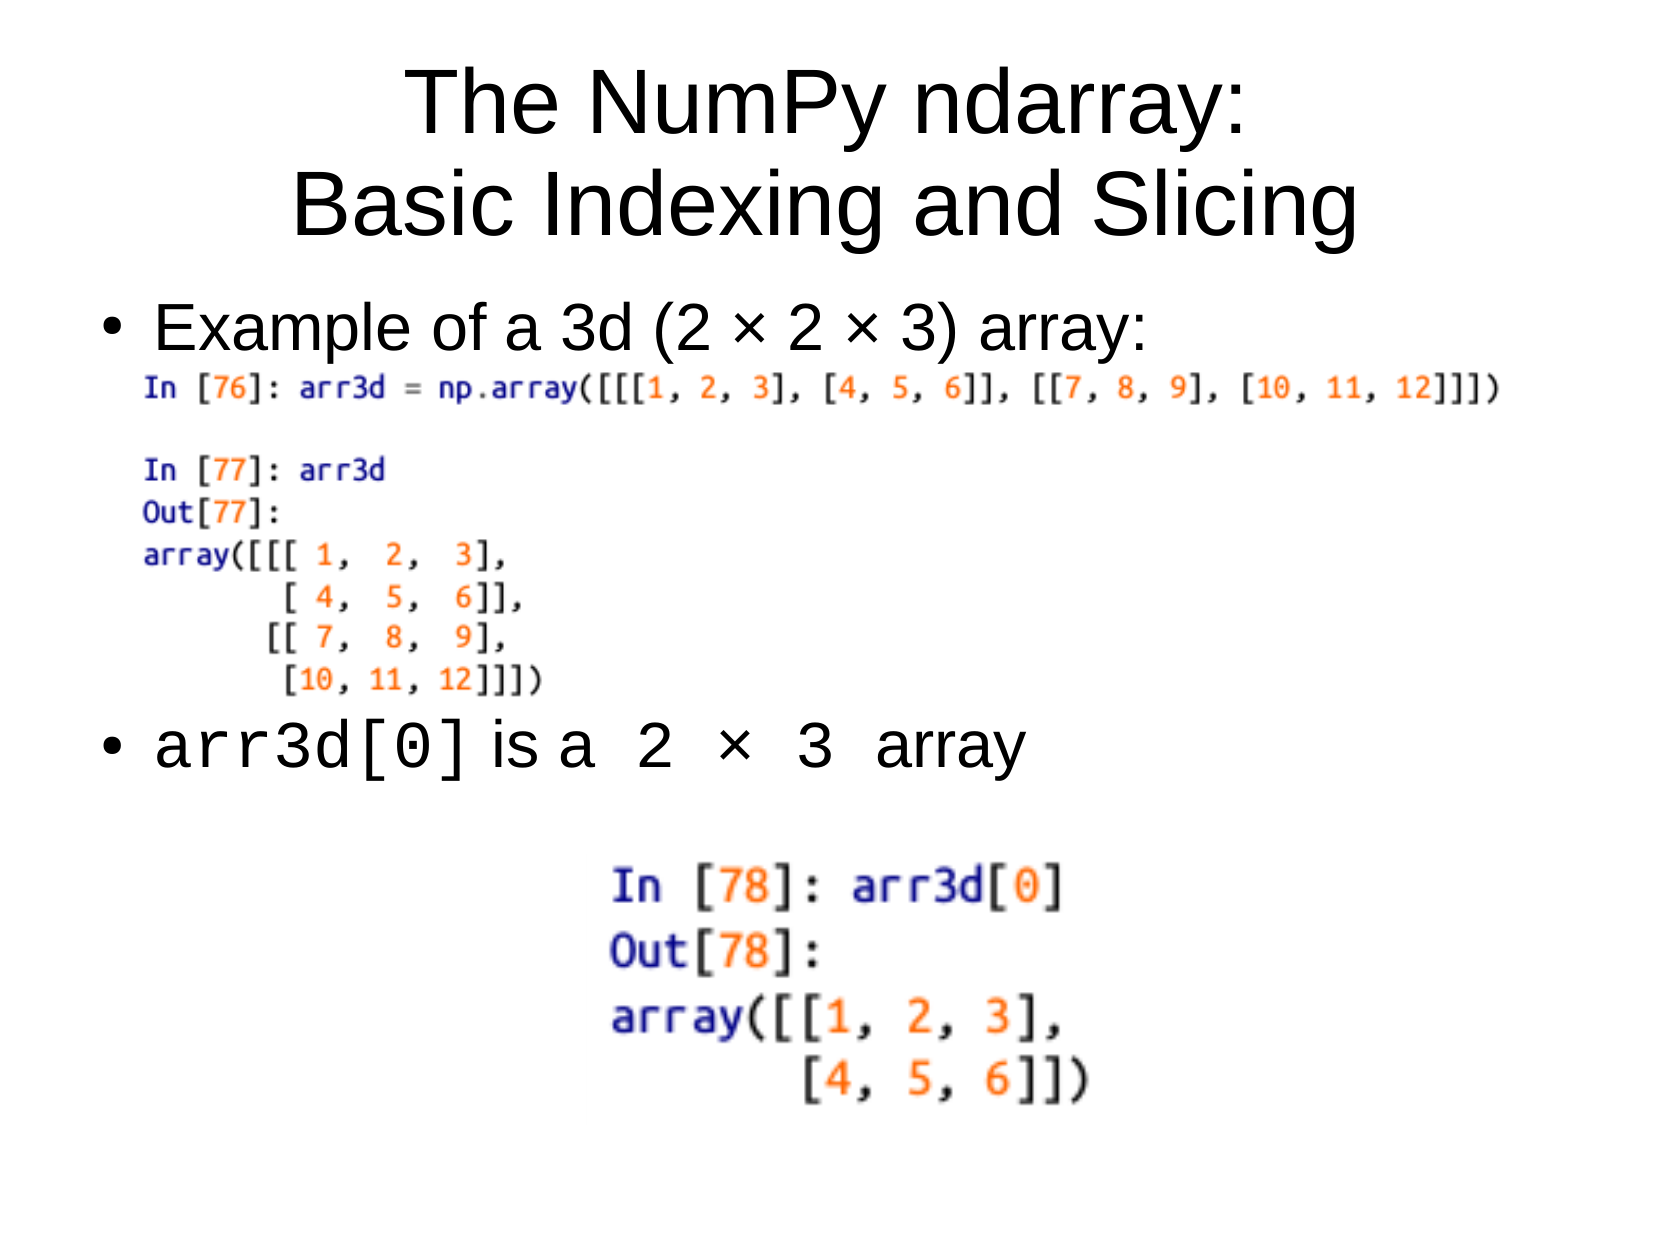

# The NumPy ndarray: Basic Indexing and Slicing
Example of a 3d (2 × 2 × 3) array:
arr3d[0] is a 2 × 3 array